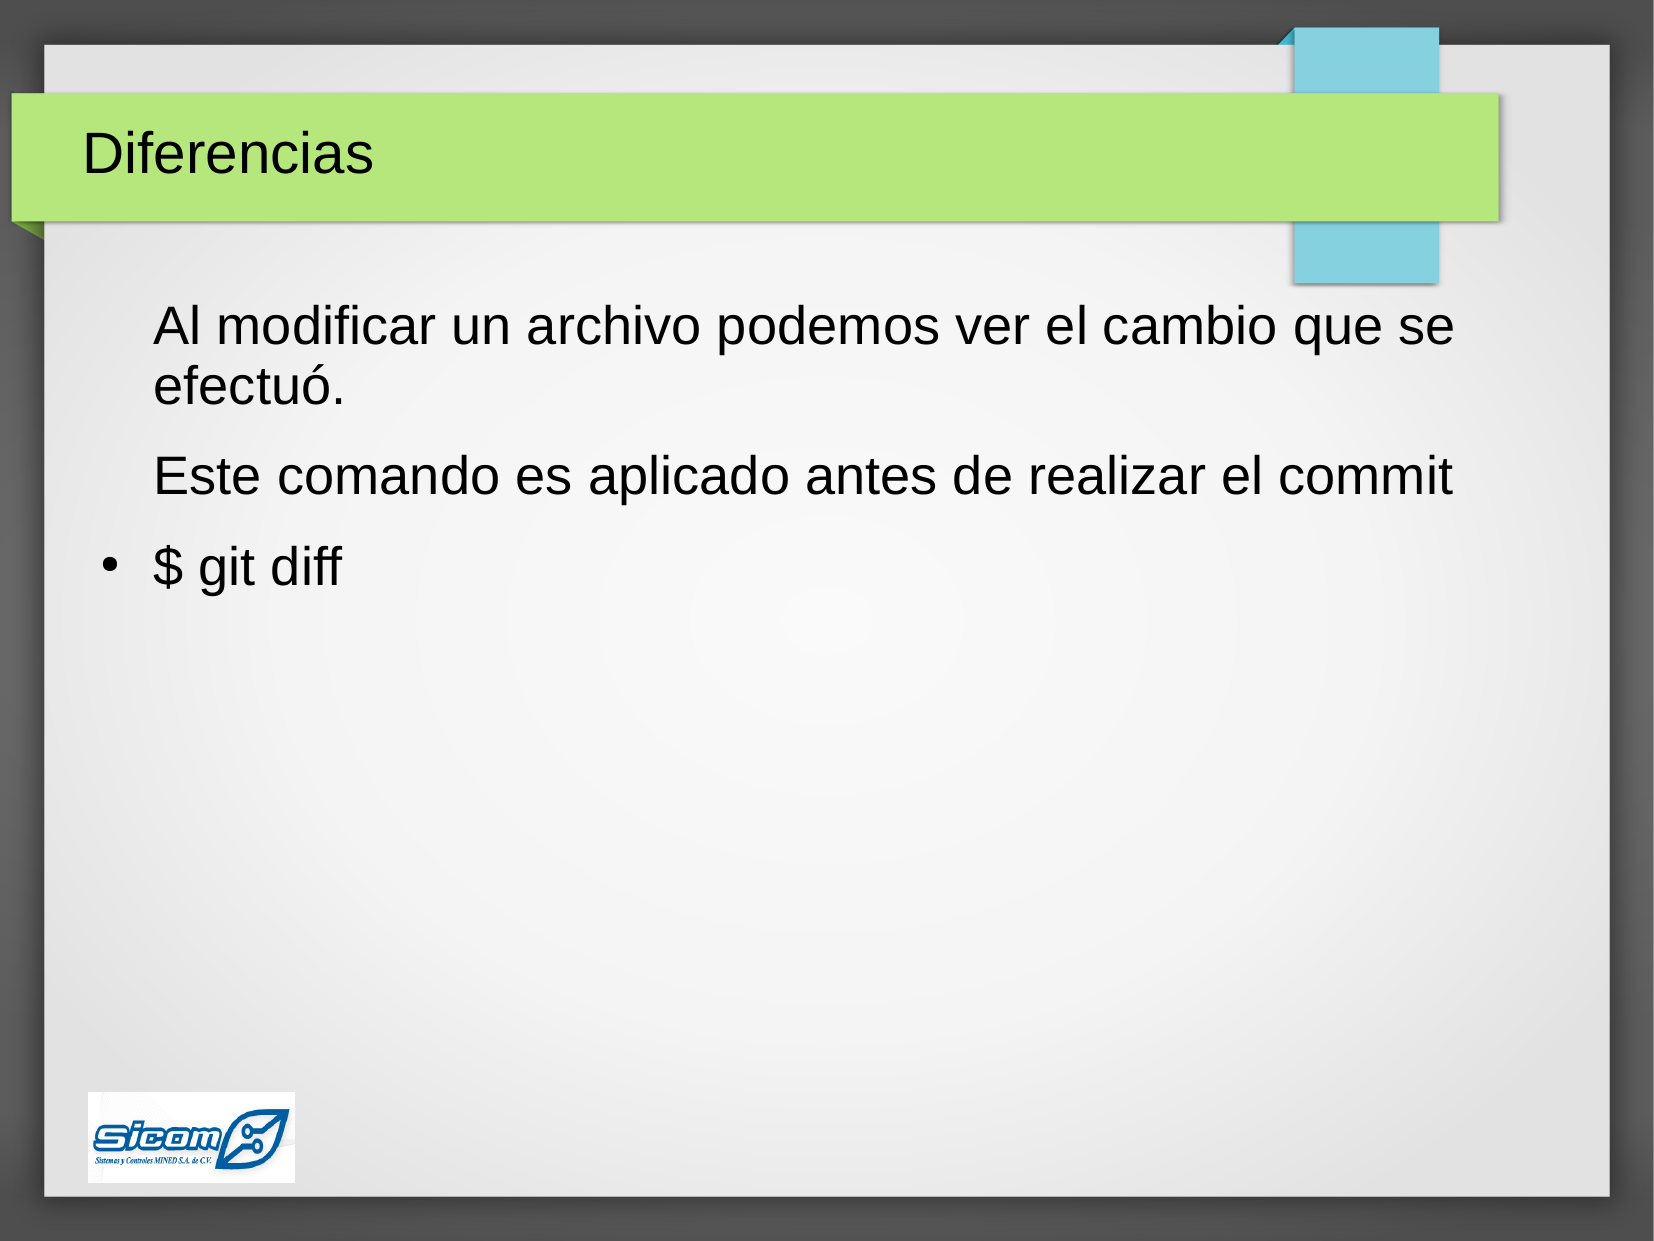

# Diferencias
Al modificar un archivo podemos ver el cambio que se efectuó.
Este comando es aplicado antes de realizar el commit
$ git diff